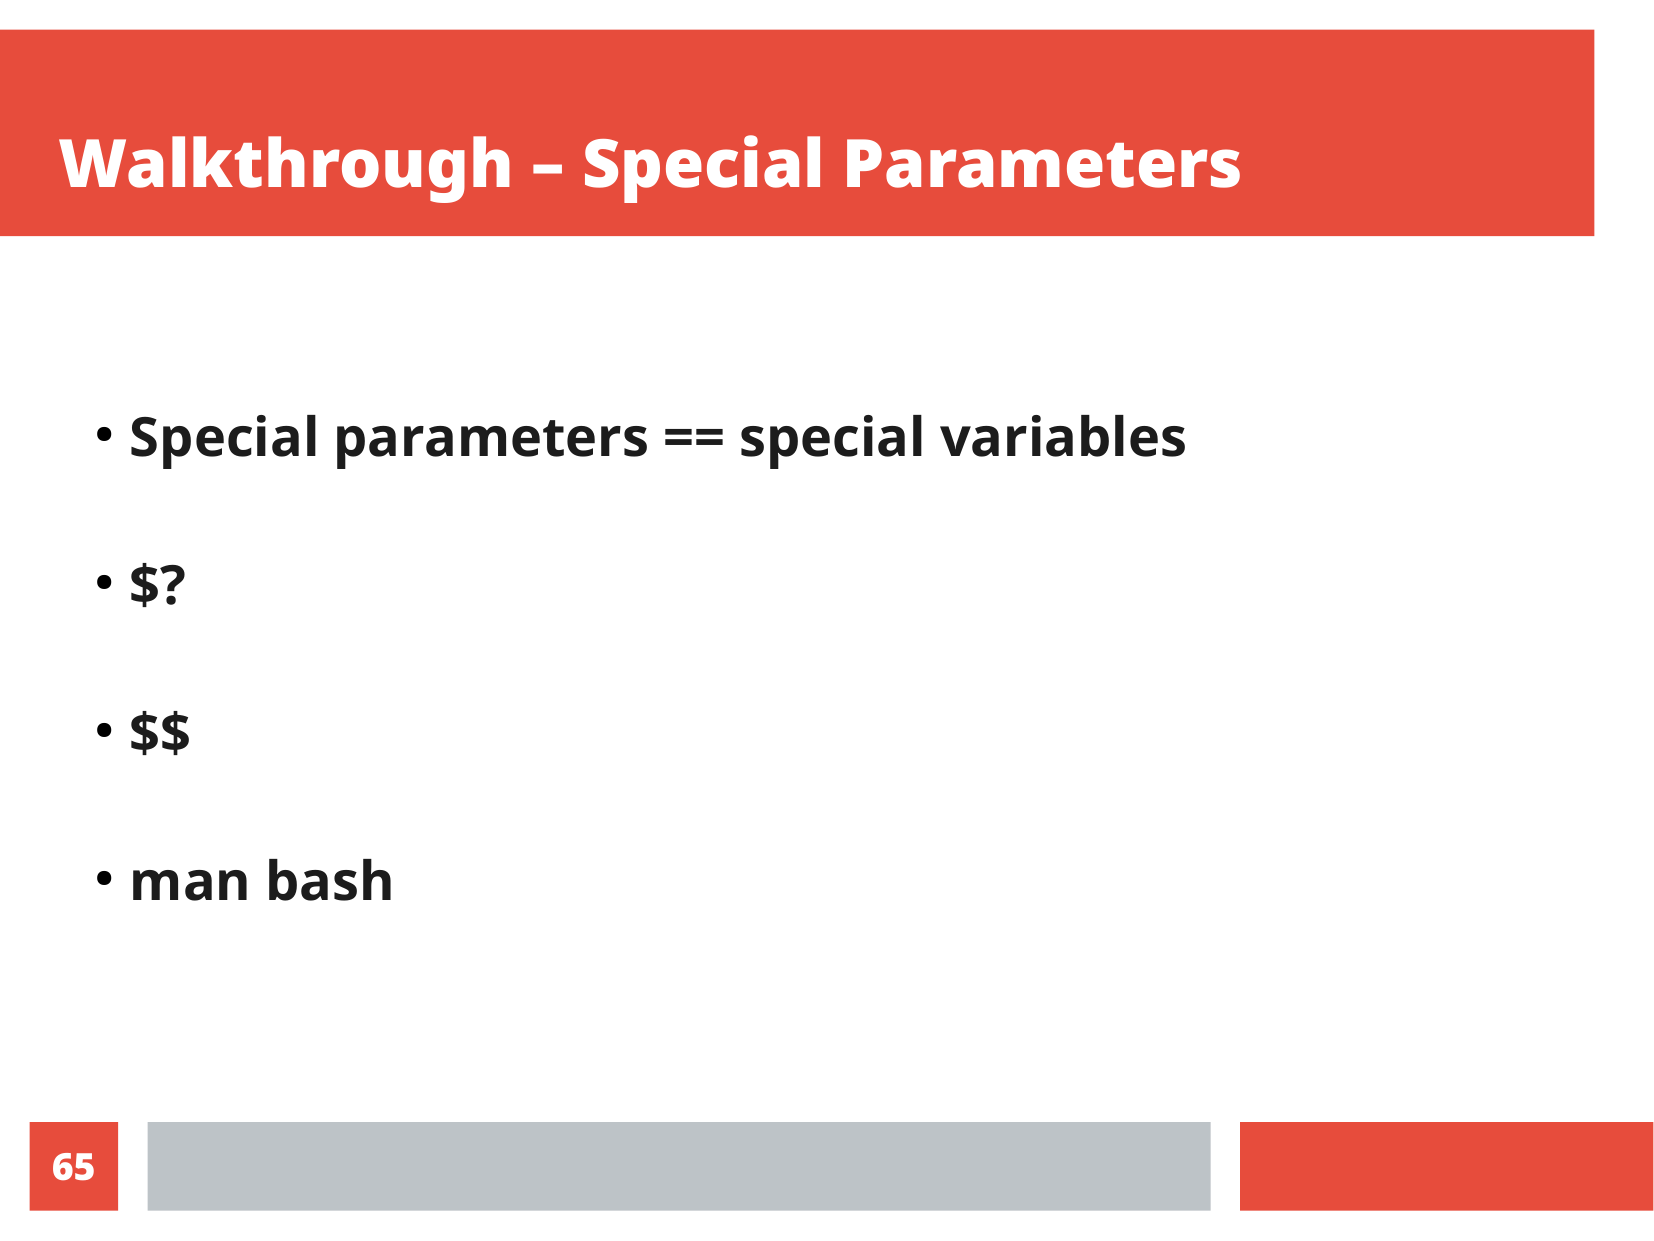

# Walkthrough – Special Parameters
Special parameters == special variables
$?
$$
man bash
65